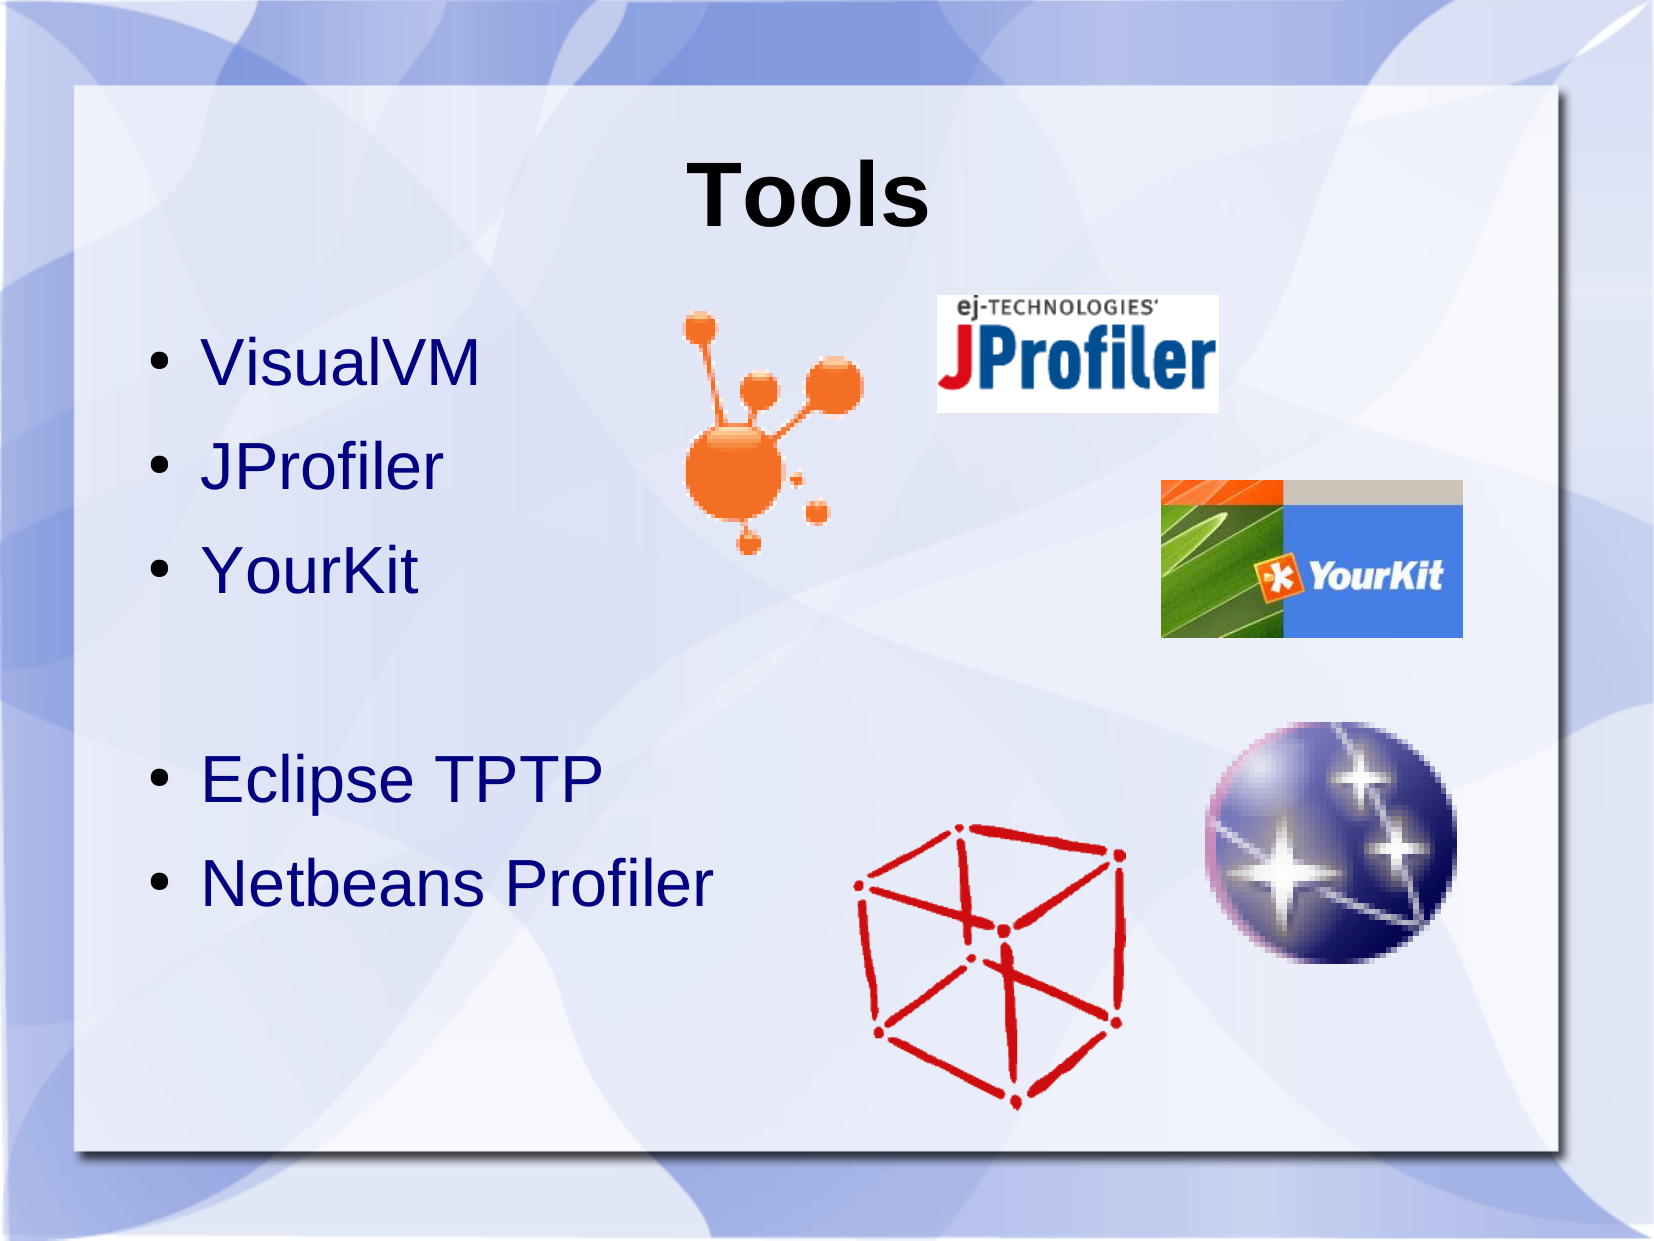

# Tools
VisualVM
JProfiler
YourKit
Eclipse TPTP
Netbeans Profiler